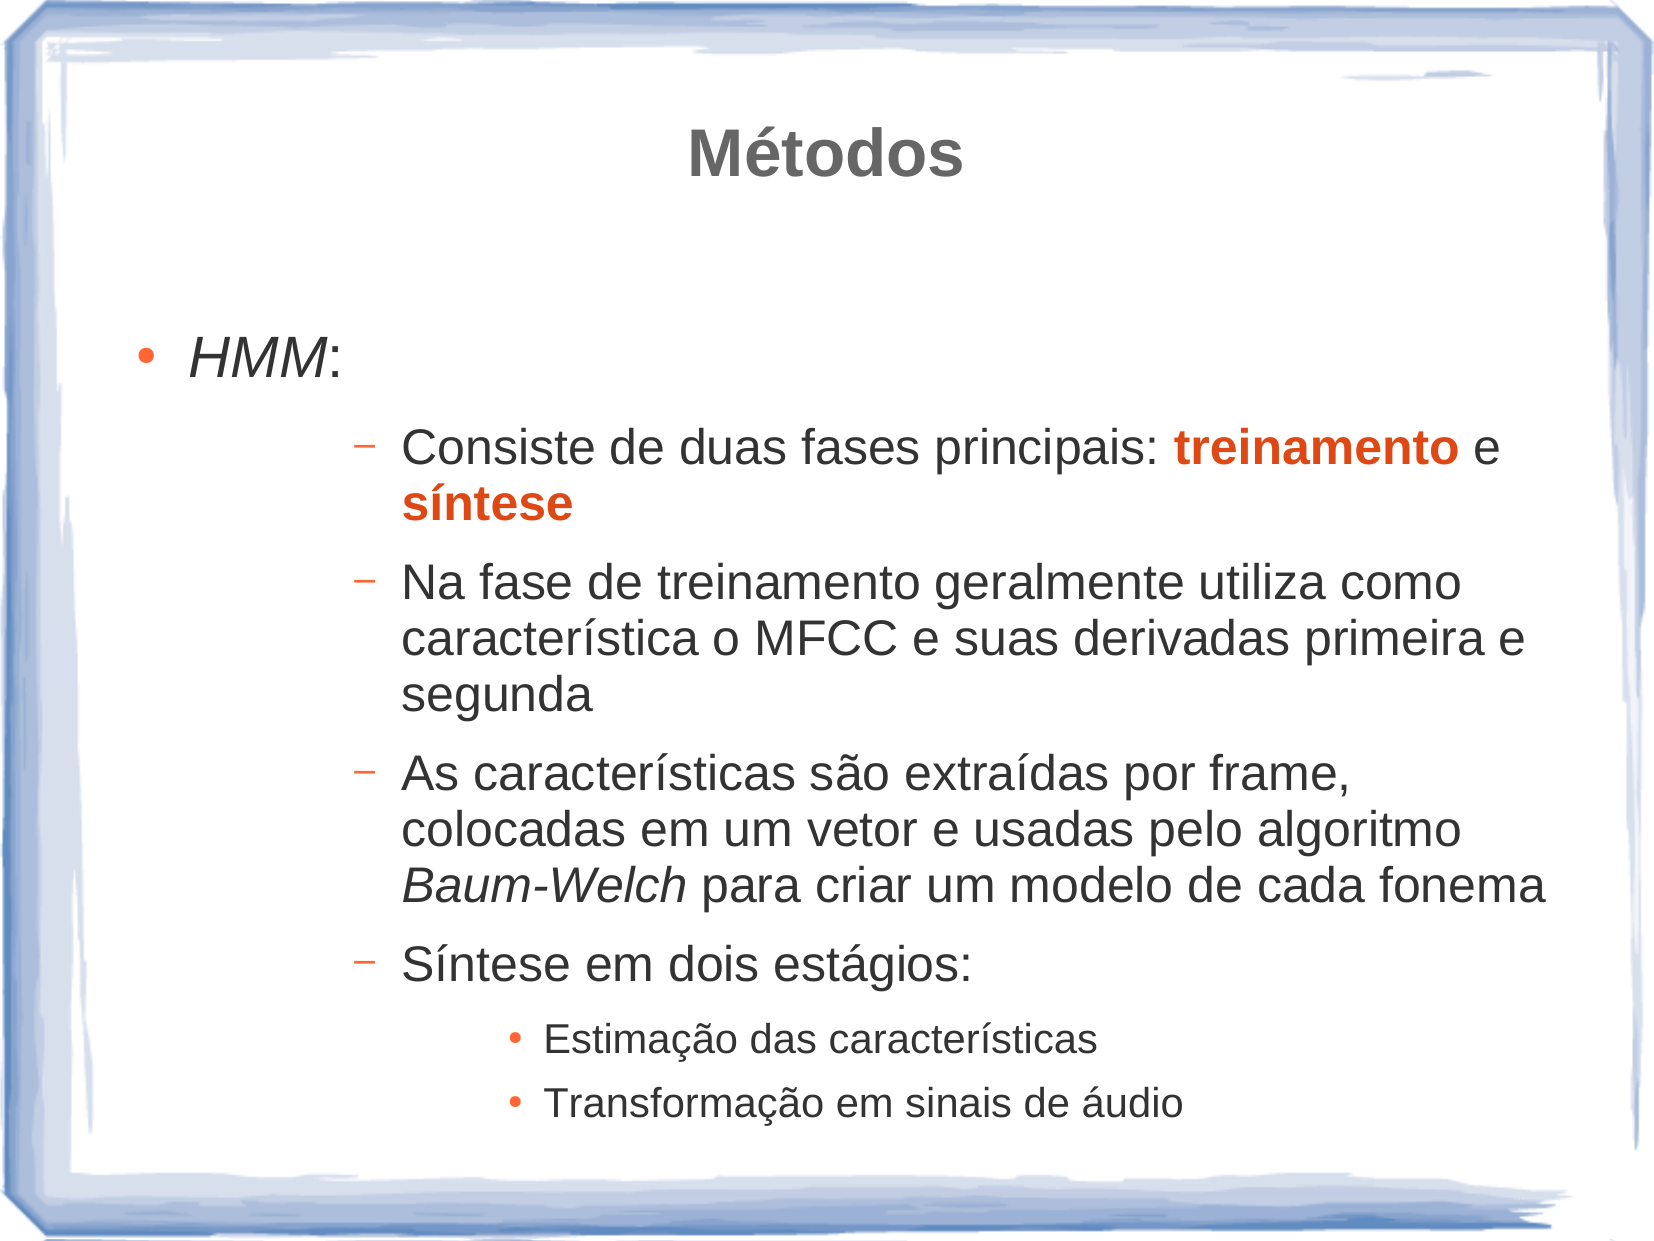

# Métodos
HMM:
Consiste de duas fases principais: treinamento e síntese
Na fase de treinamento geralmente utiliza como característica o MFCC e suas derivadas primeira e segunda
As características são extraídas por frame, colocadas em um vetor e usadas pelo algoritmo Baum-Welch para criar um modelo de cada fonema
Síntese em dois estágios:
Estimação das características
Transformação em sinais de áudio